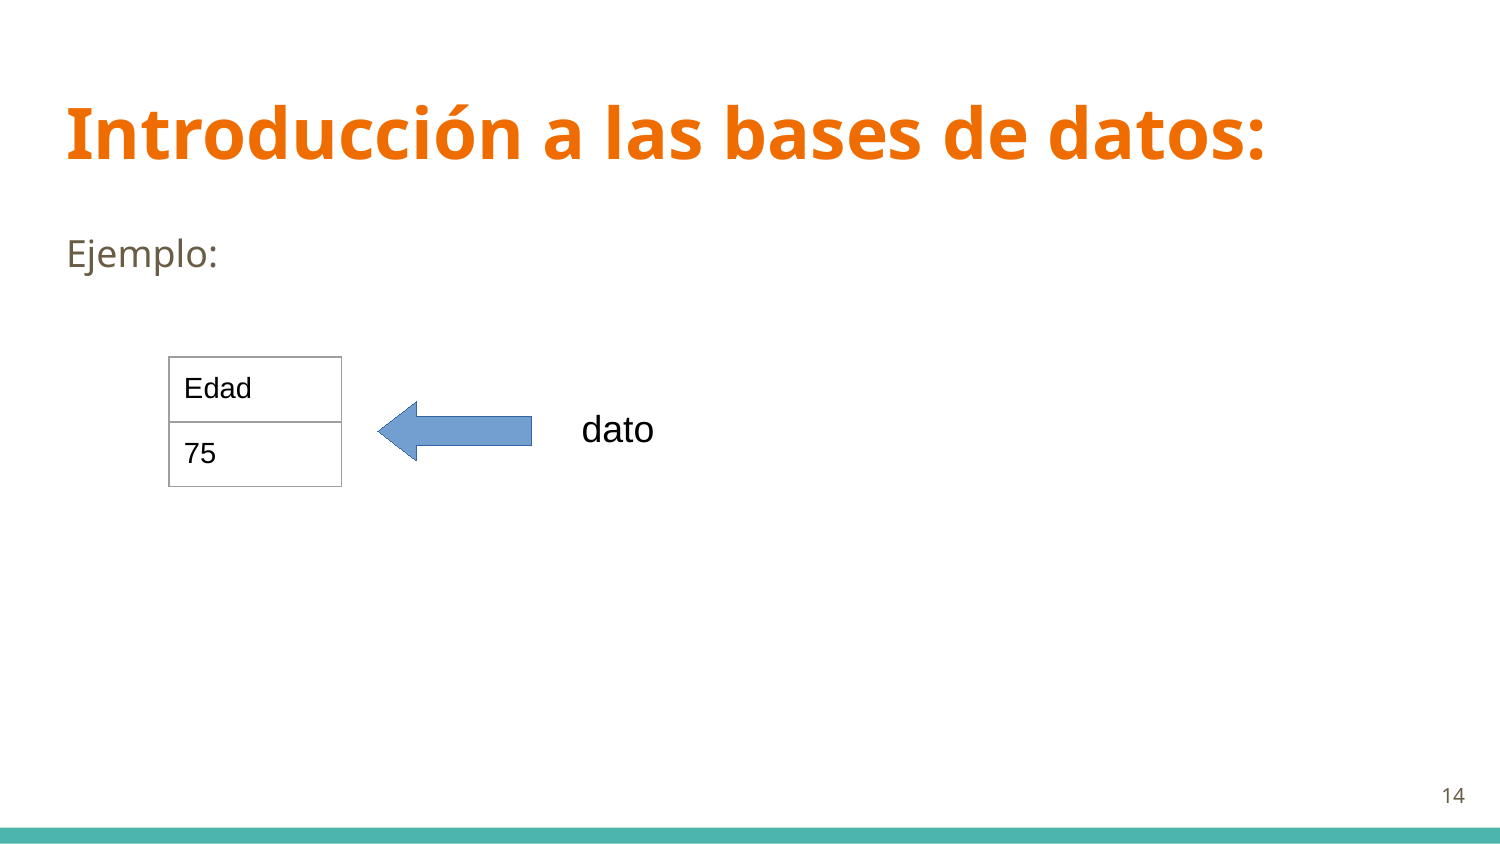

# Introducción a las bases de datos:
Ejemplo:
| Edad |
| --- |
| 75 |
dato